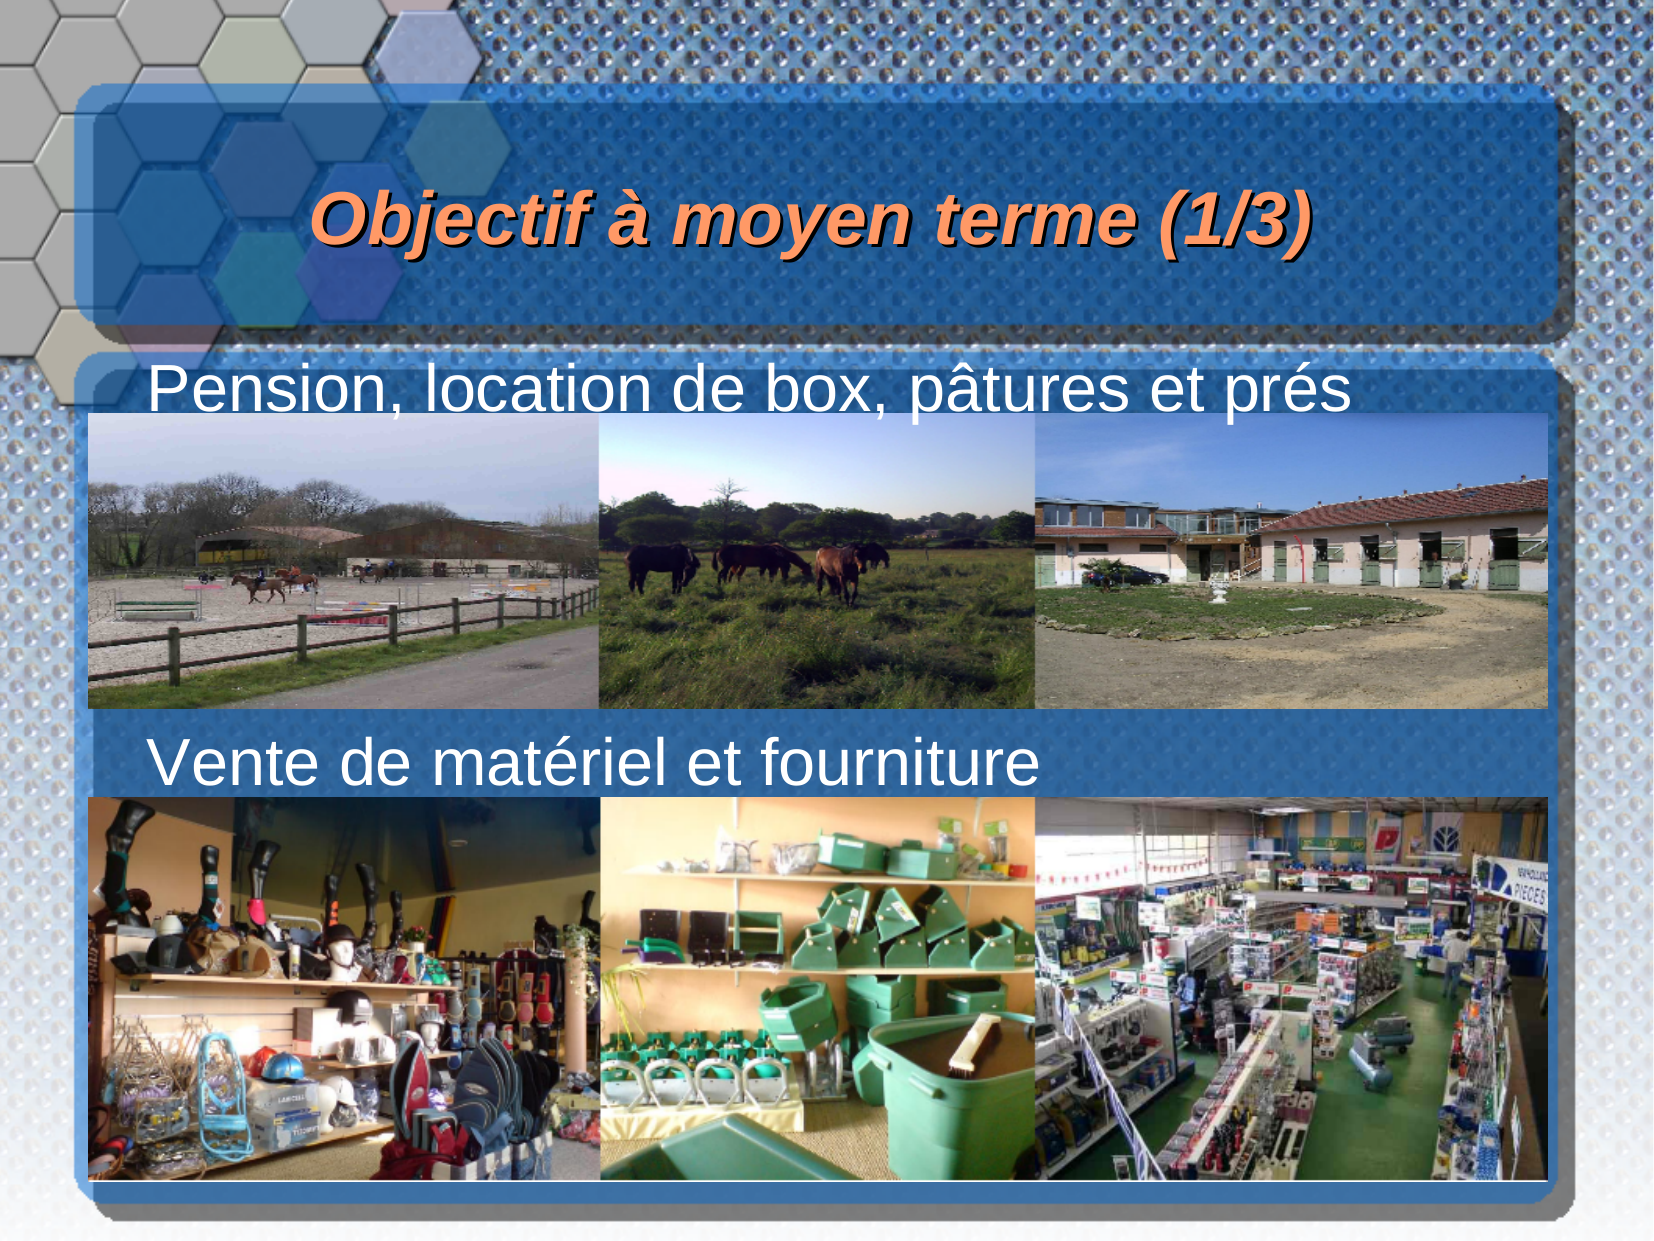

# Objectif à moyen terme (1/3)
Pension, location de box, pâtures et prés
Vente de matériel et fourniture